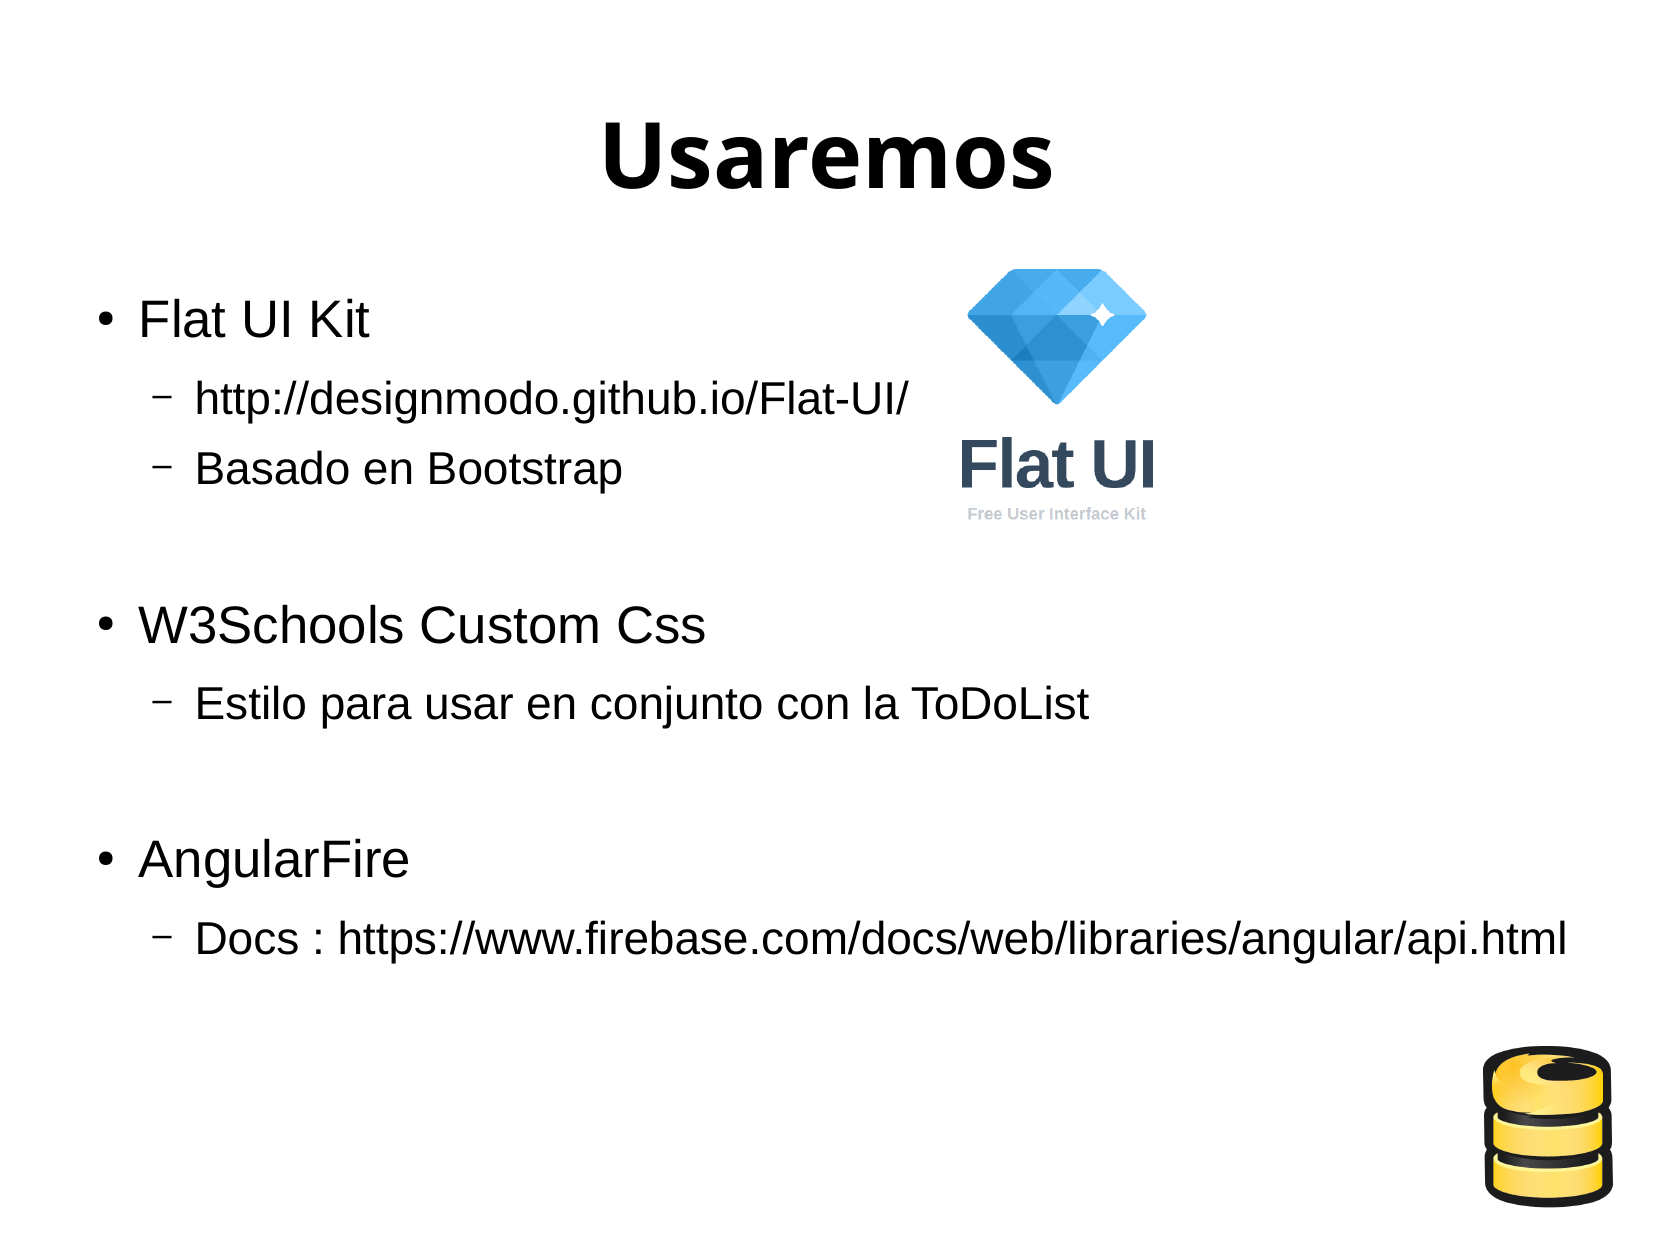

# Usaremos
Flat UI Kit
http://designmodo.github.io/Flat-UI/
Basado en Bootstrap
W3Schools Custom Css
Estilo para usar en conjunto con la ToDoList
AngularFire
Docs : https://www.firebase.com/docs/web/libraries/angular/api.html